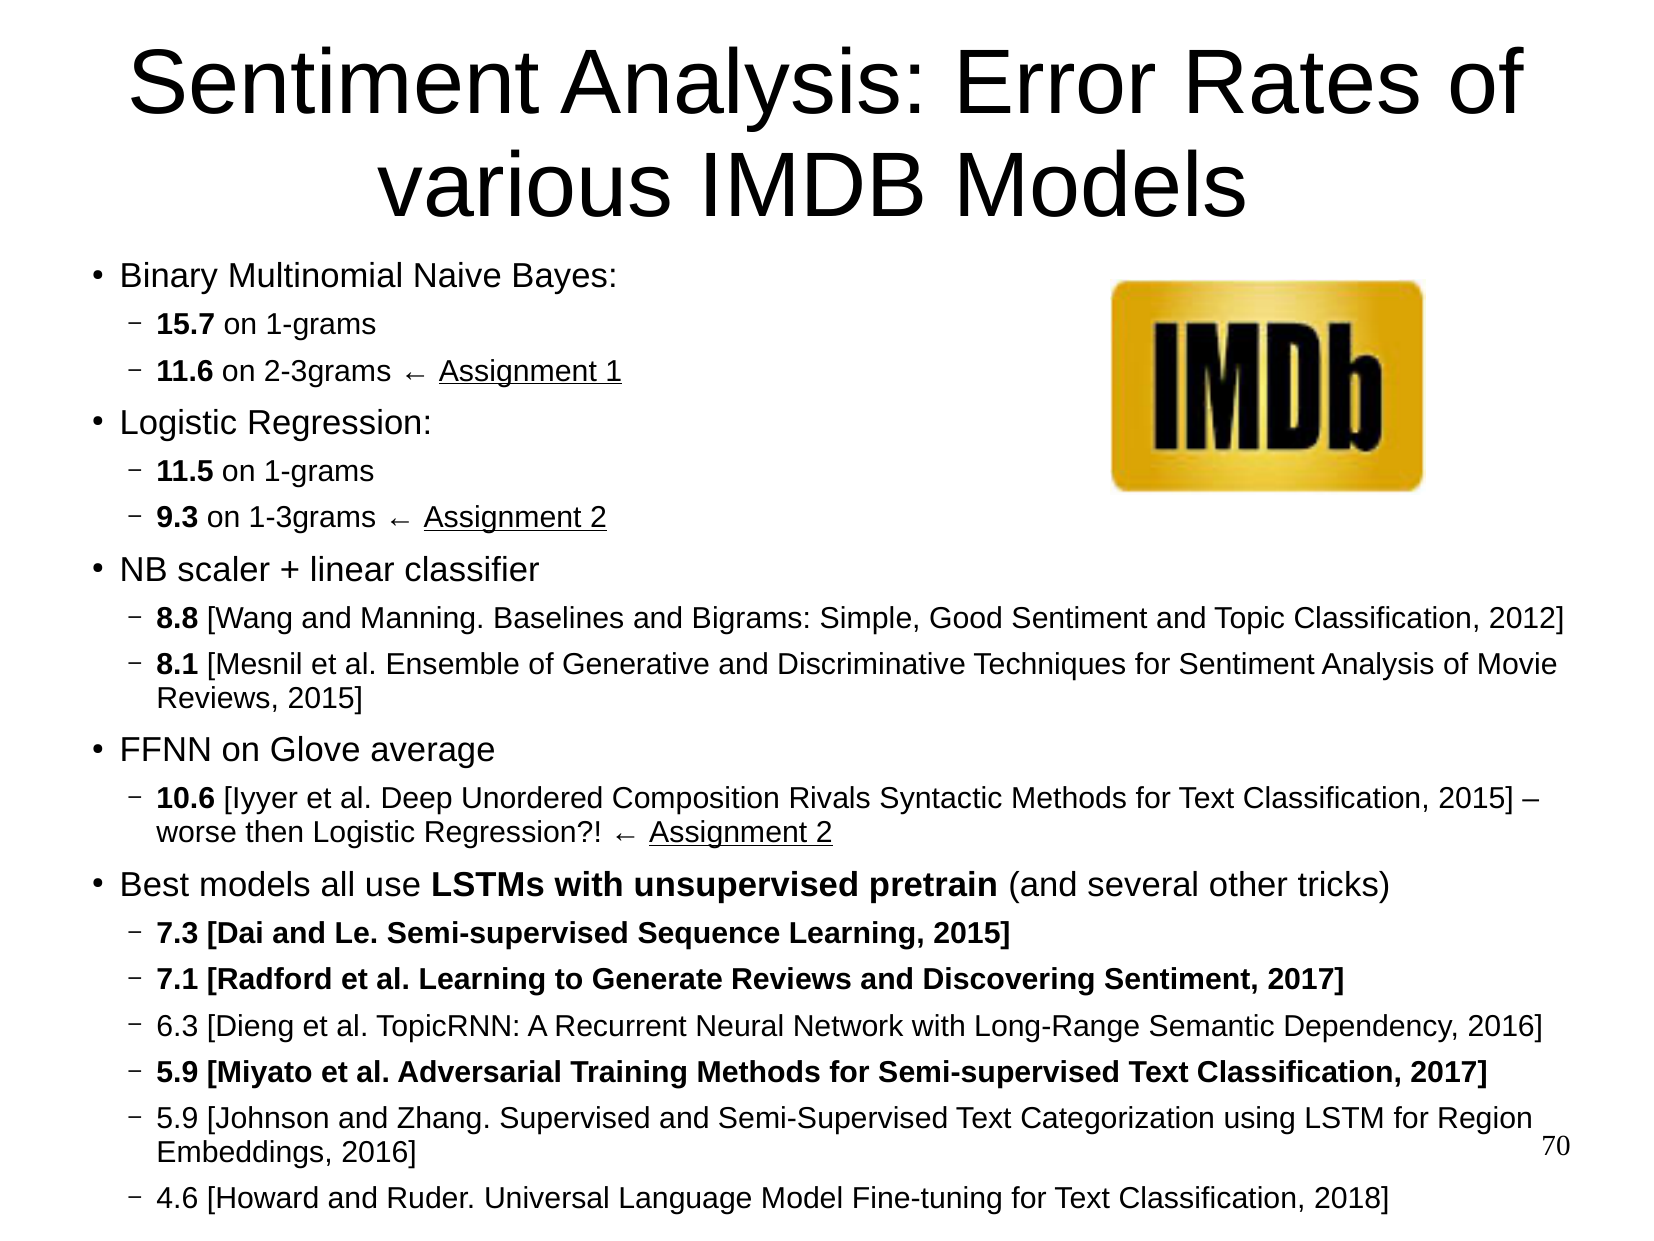

# Sentiment Analysis: Error Rates of various IMDB Models
Binary Multinomial Naive Bayes:
15.7 on 1-grams
11.6 on 2-3grams ← Assignment 1
Logistic Regression:
11.5 on 1-grams
9.3 on 1-3grams ← Assignment 2
NB scaler + linear classifier
8.8 [Wang and Manning. Baselines and Bigrams: Simple, Good Sentiment and Topic Classification, 2012]
8.1 [Mesnil et al. Ensemble of Generative and Discriminative Techniques for Sentiment Analysis of Movie Reviews, 2015]
FFNN on Glove average
10.6 [Iyyer et al. Deep Unordered Composition Rivals Syntactic Methods for Text Classification, 2015] – worse then Logistic Regression?! ← Assignment 2
Best models all use LSTMs with unsupervised pretrain (and several other tricks)
7.3 [Dai and Le. Semi-supervised Sequence Learning, 2015]
7.1 [Radford et al. Learning to Generate Reviews and Discovering Sentiment, 2017]
6.3 [Dieng et al. TopicRNN: A Recurrent Neural Network with Long-Range Semantic Dependency, 2016]
5.9 [Miyato et al. Adversarial Training Methods for Semi-supervised Text Classification, 2017]
5.9 [Johnson and Zhang. Supervised and Semi-Supervised Text Categorization using LSTM for Region Embeddings, 2016]
4.6 [Howard and Ruder. Universal Language Model Fine-tuning for Text Classification, 2018]
70